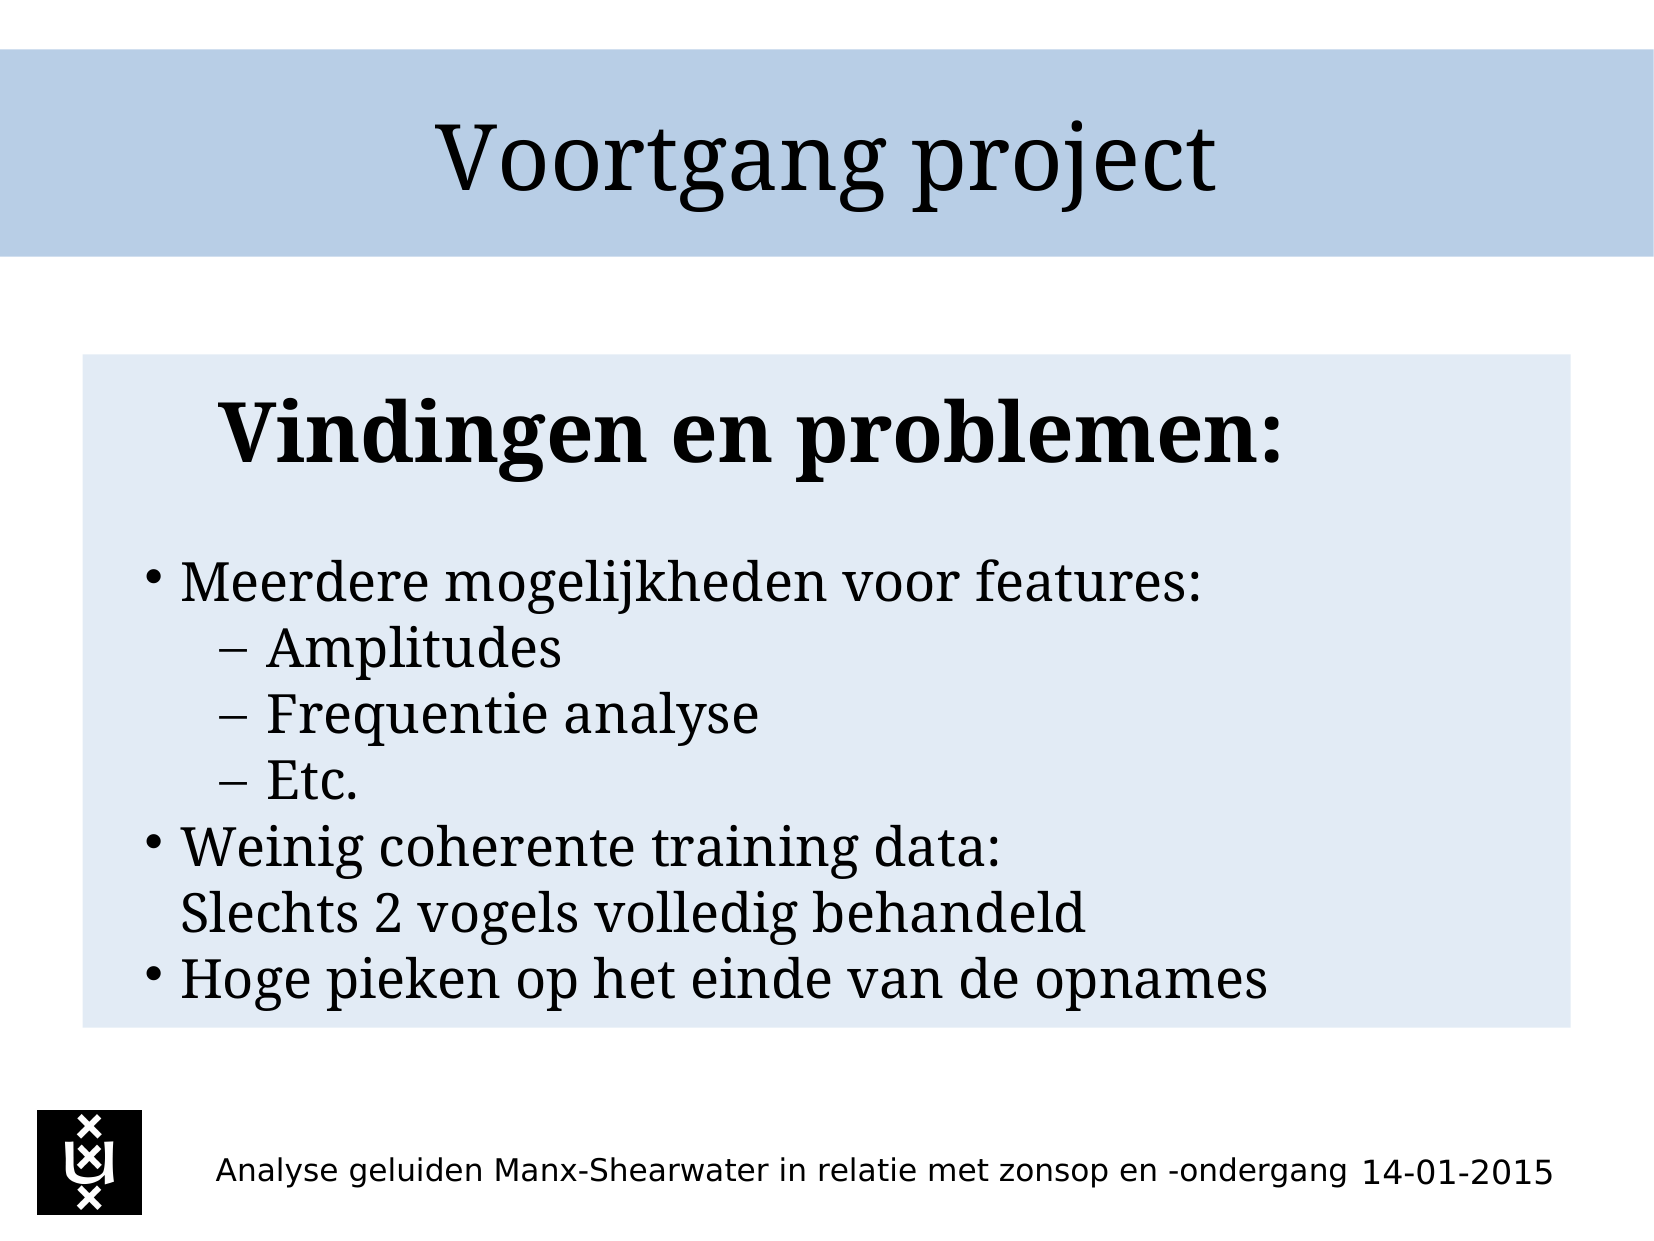

# Voortgang project
		Vindingen en problemen:
Meerdere mogelijkheden voor features:
Amplitudes
Frequentie analyse
Etc.
Weinig coherente training data:
Slechts 2 vogels volledig behandeld
Hoge pieken op het einde van de opnames
Analyse geluiden Manx-Shearwater in relatie met zonsop en -ondergang
14-01-2015